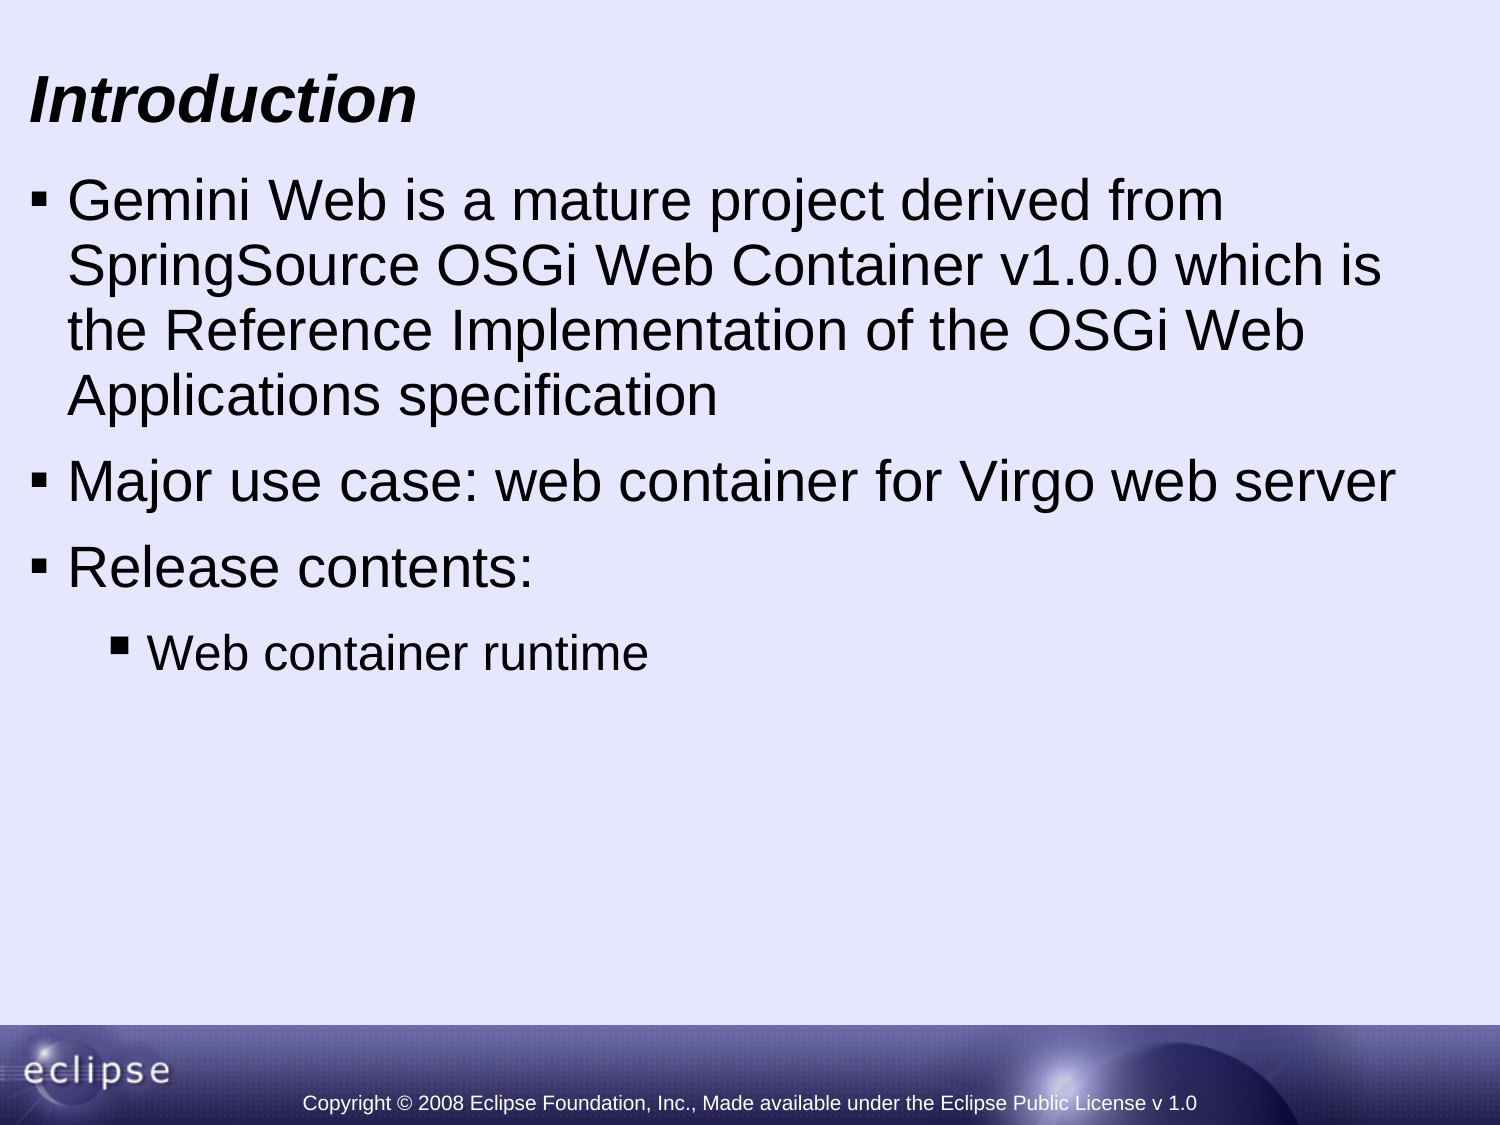

# Introduction
Gemini Web is a mature project derived from SpringSource OSGi Web Container v1.0.0 which is the Reference Implementation of the OSGi Web Applications specification
Major use case: web container for Virgo web server
Release contents:
Web container runtime